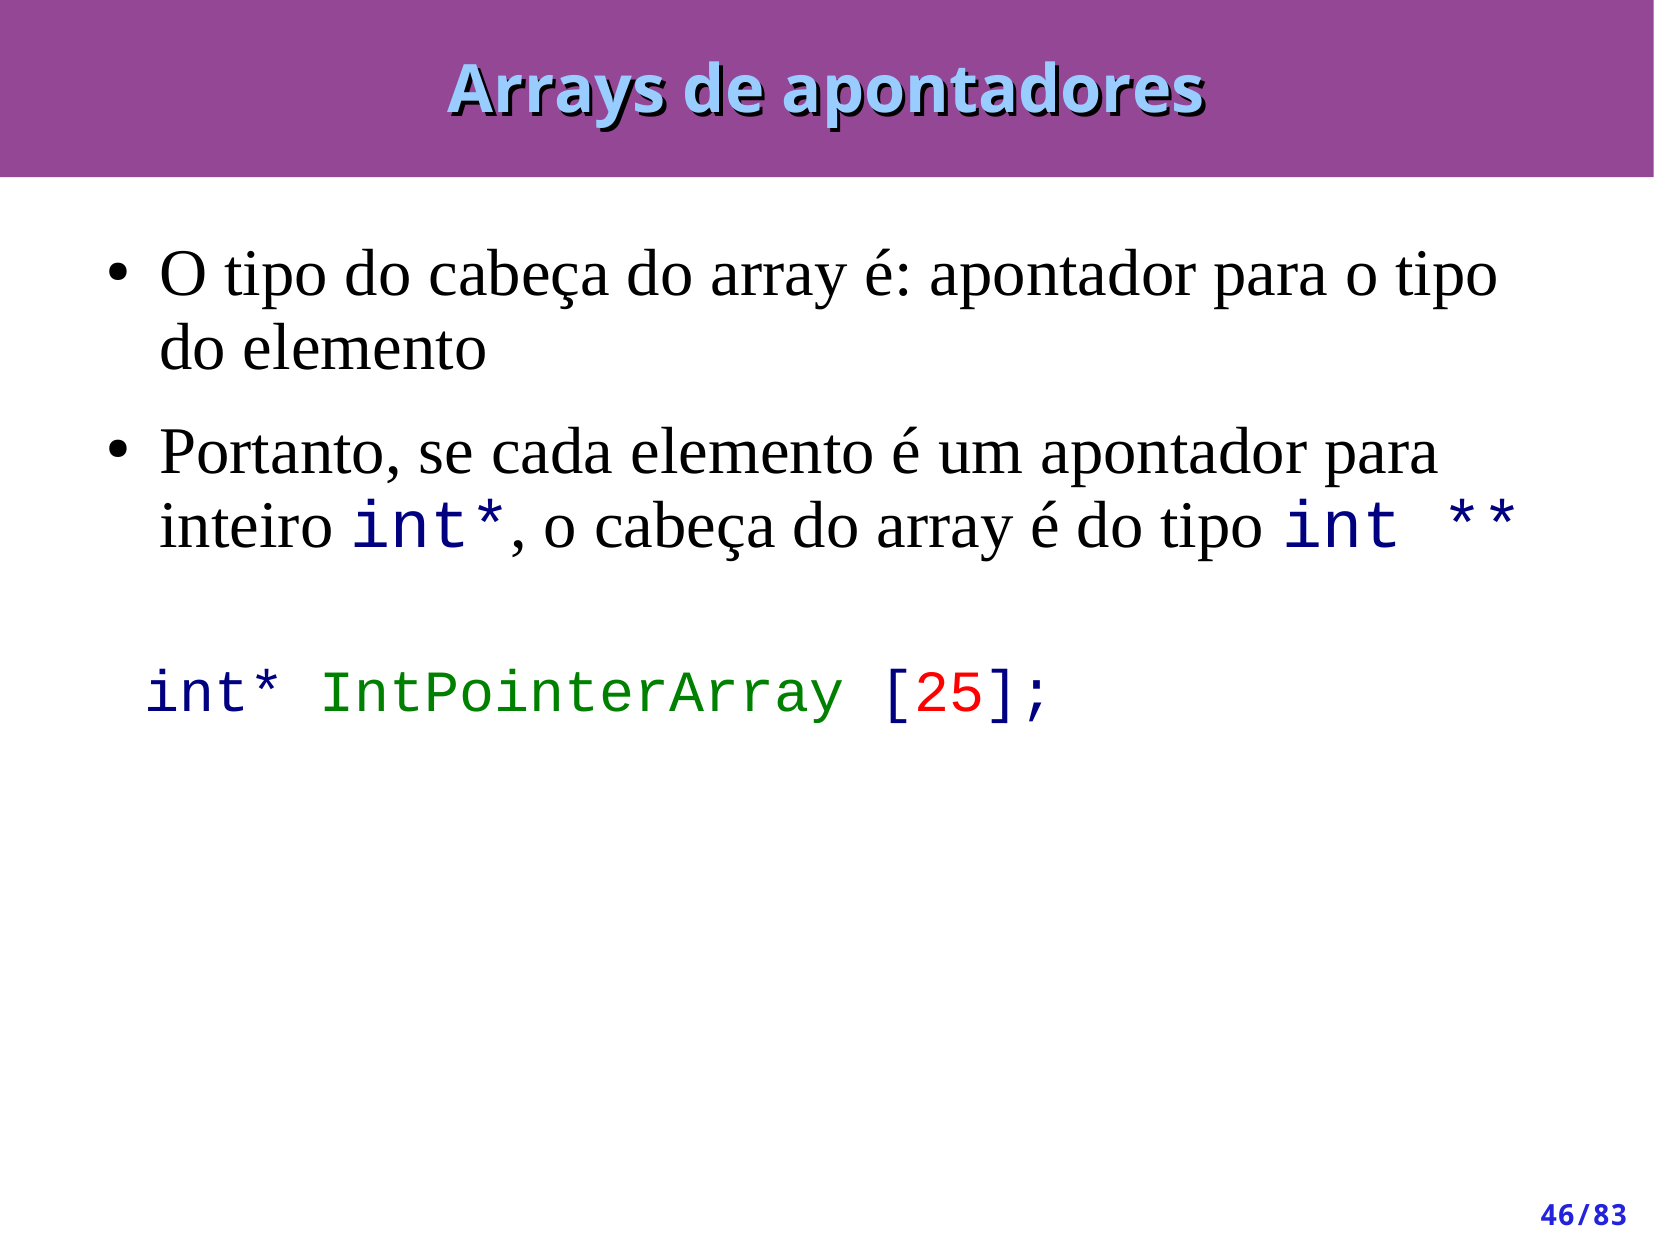

# Arrays de apontadores
O tipo do cabeça do array é: apontador para o tipo do elemento
Portanto, se cada elemento é um apontador para inteiro int*, o cabeça do array é do tipo int **
int* IntPointerArray [25];
46